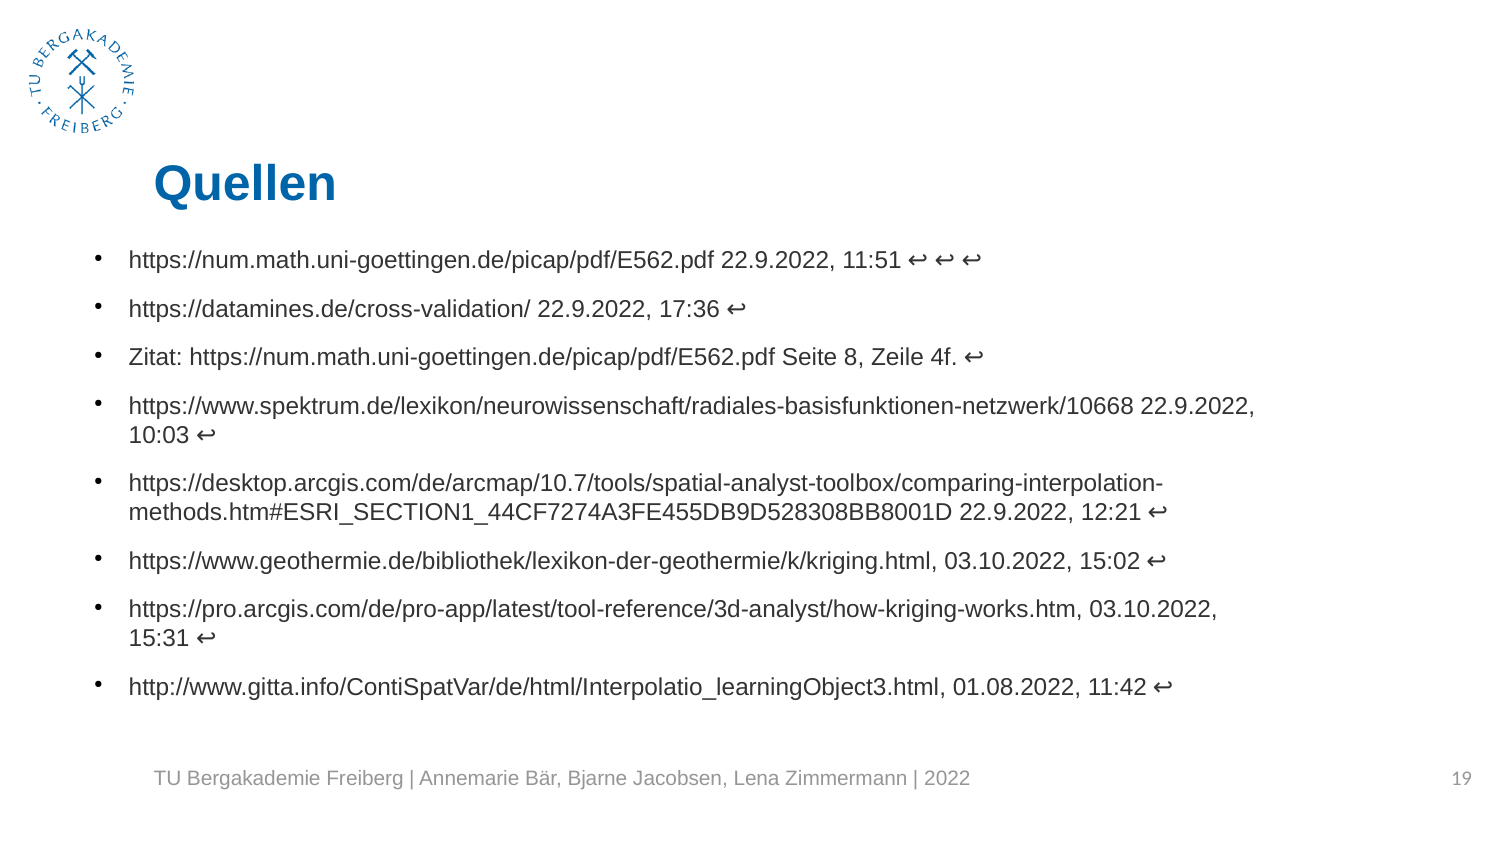

Quellen
# https://num.math.uni-goettingen.de/picap/pdf/E562.pdf 22.9.2022, 11:51 ↩︎ ↩︎ ↩︎
https://datamines.de/cross-validation/ 22.9.2022, 17:36 ↩︎
Zitat: https://num.math.uni-goettingen.de/picap/pdf/E562.pdf Seite 8, Zeile 4f. ↩
https://www.spektrum.de/lexikon/neurowissenschaft/radiales-basisfunktionen-netzwerk/10668 22.9.2022, 10:03 ↩︎
https://desktop.arcgis.com/de/arcmap/10.7/tools/spatial-analyst-toolbox/comparing-interpolation-methods.htm#ESRI_SECTION1_44CF7274A3FE455DB9D528308BB8001D 22.9.2022, 12:21 ↩︎
https://www.geothermie.de/bibliothek/lexikon-der-geothermie/k/kriging.html, 03.10.2022, 15:02 ↩︎
https://pro.arcgis.com/de/pro-app/latest/tool-reference/3d-analyst/how-kriging-works.htm, 03.10.2022, 15:31 ↩︎
http://www.gitta.info/ContiSpatVar/de/html/Interpolatio_learningObject3.html, 01.08.2022, 11:42 ↩︎
TU Bergakademie Freiberg | Annemarie Bär, Bjarne Jacobsen, Lena Zimmermann | 2022